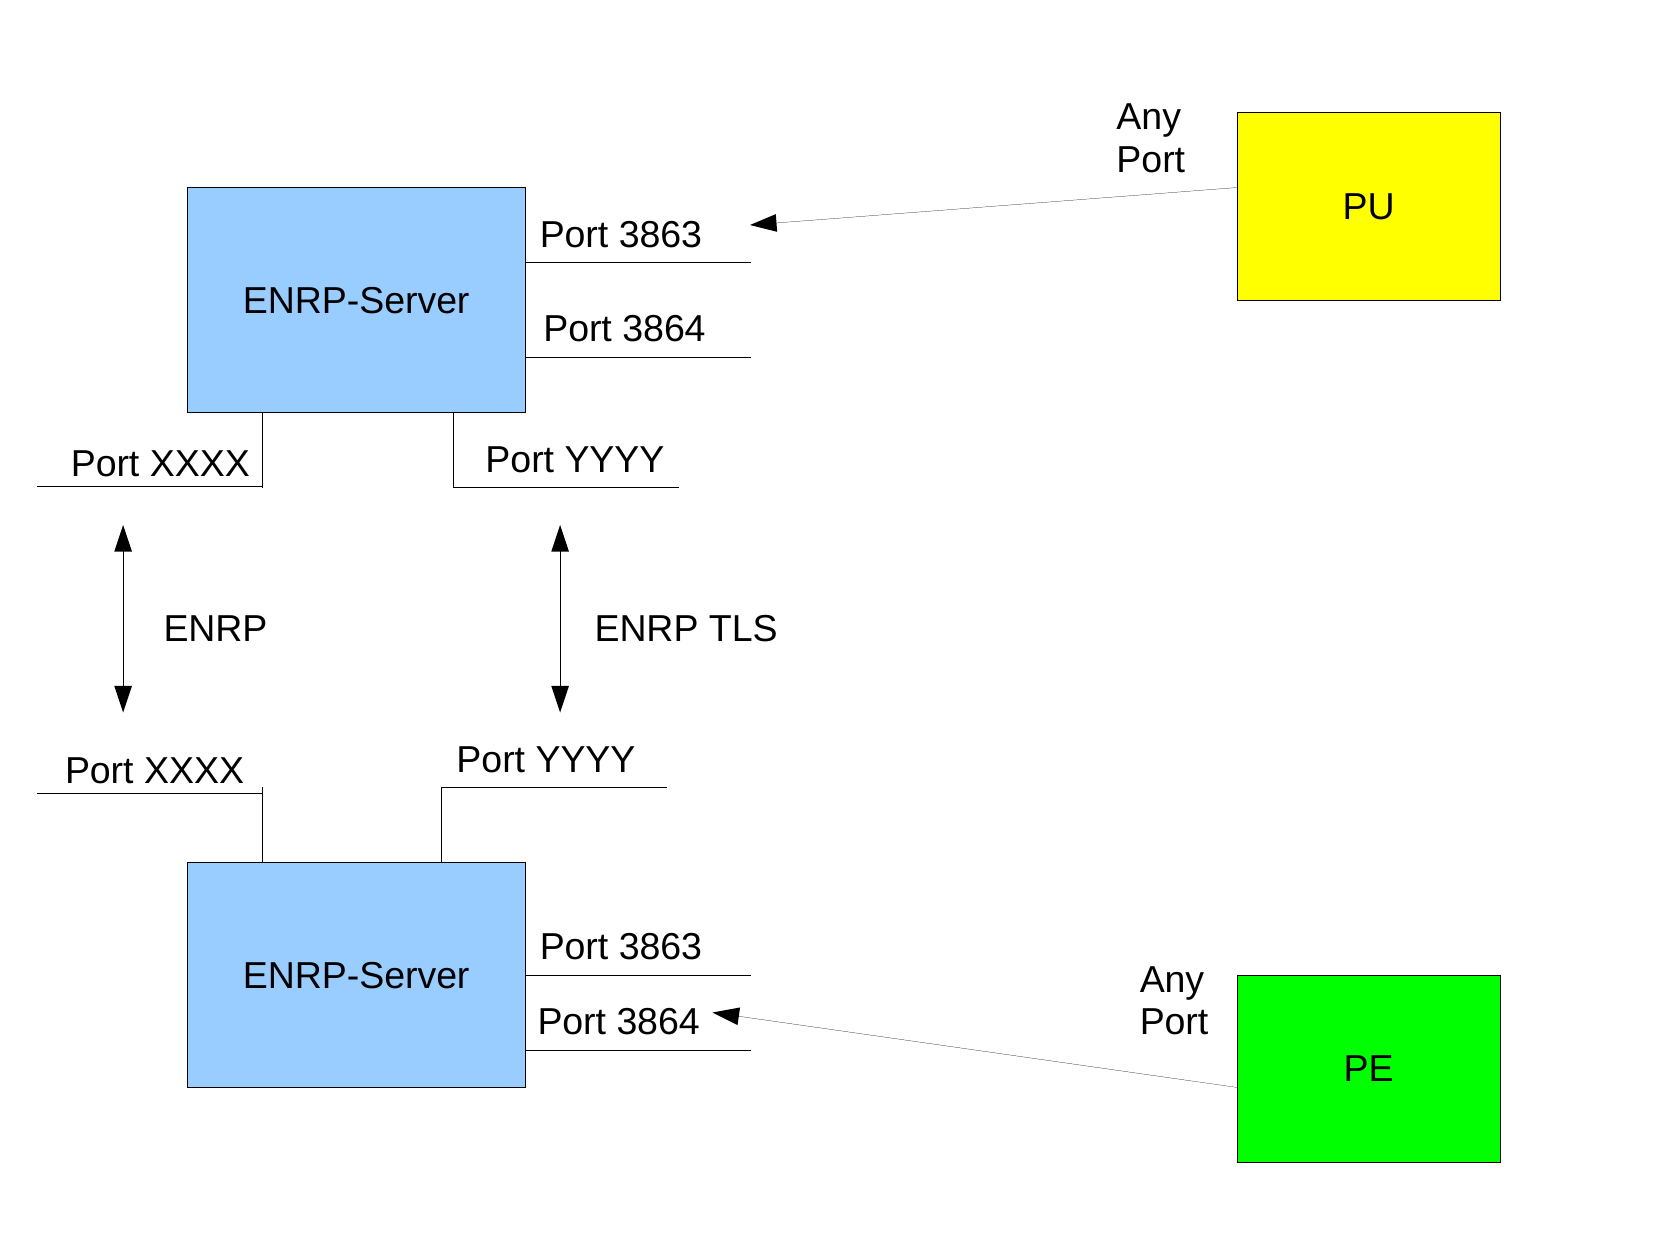

Any
Port
PU
ENRP-Server
Port 3863
Port 3864
Port YYYY
Port XXXX
ENRP
ENRP TLS
Port YYYY
Port XXXX
ENRP-Server
Port 3863
Any
Port
PE
Port 3864